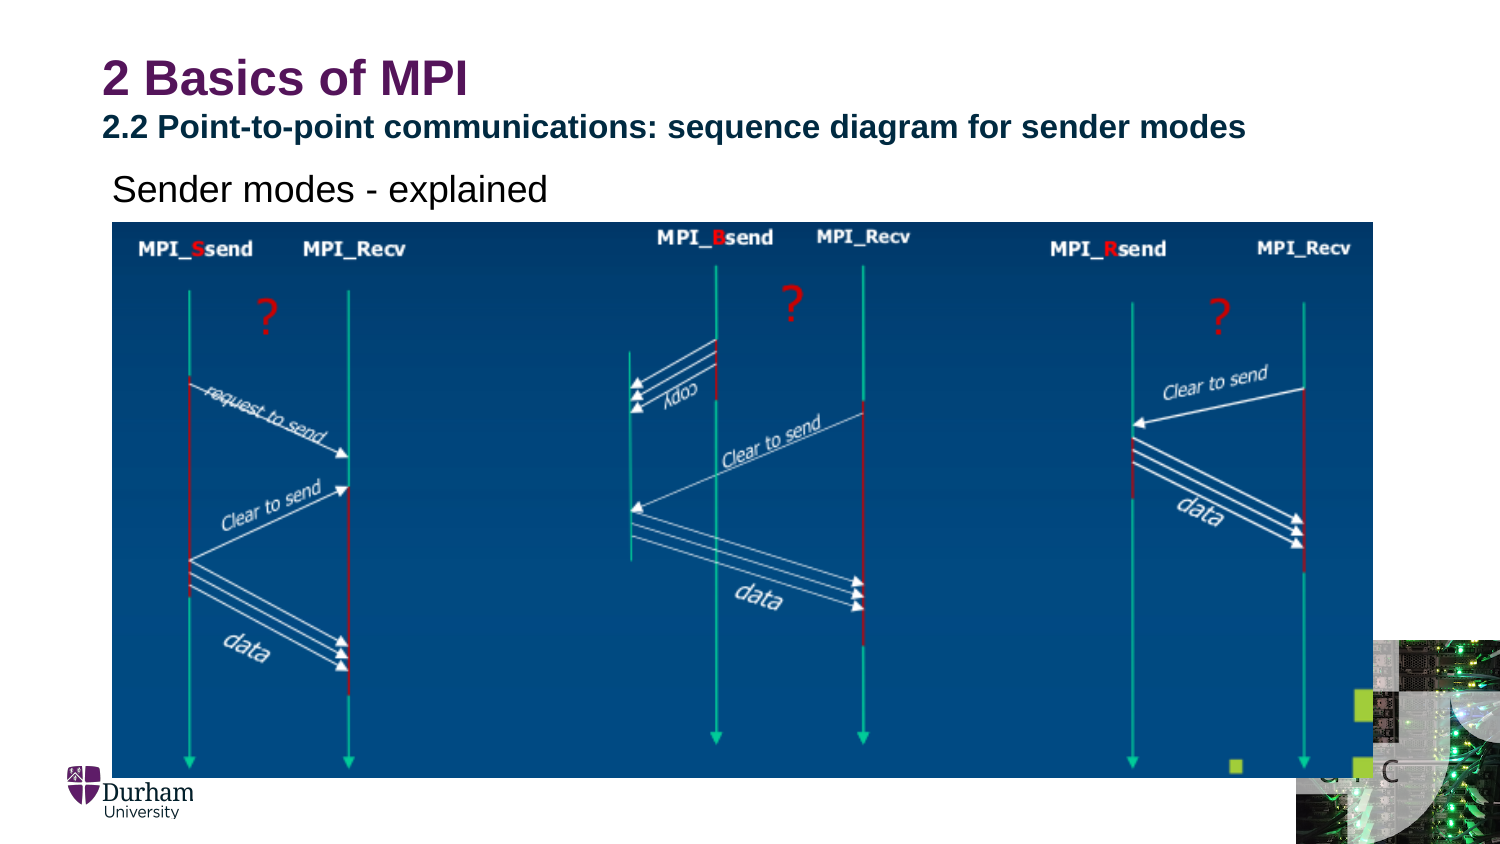

# 2 Basics of MPI 2.2 Point-to-point communications: sequence diagram for sender modes
Sender modes - explained